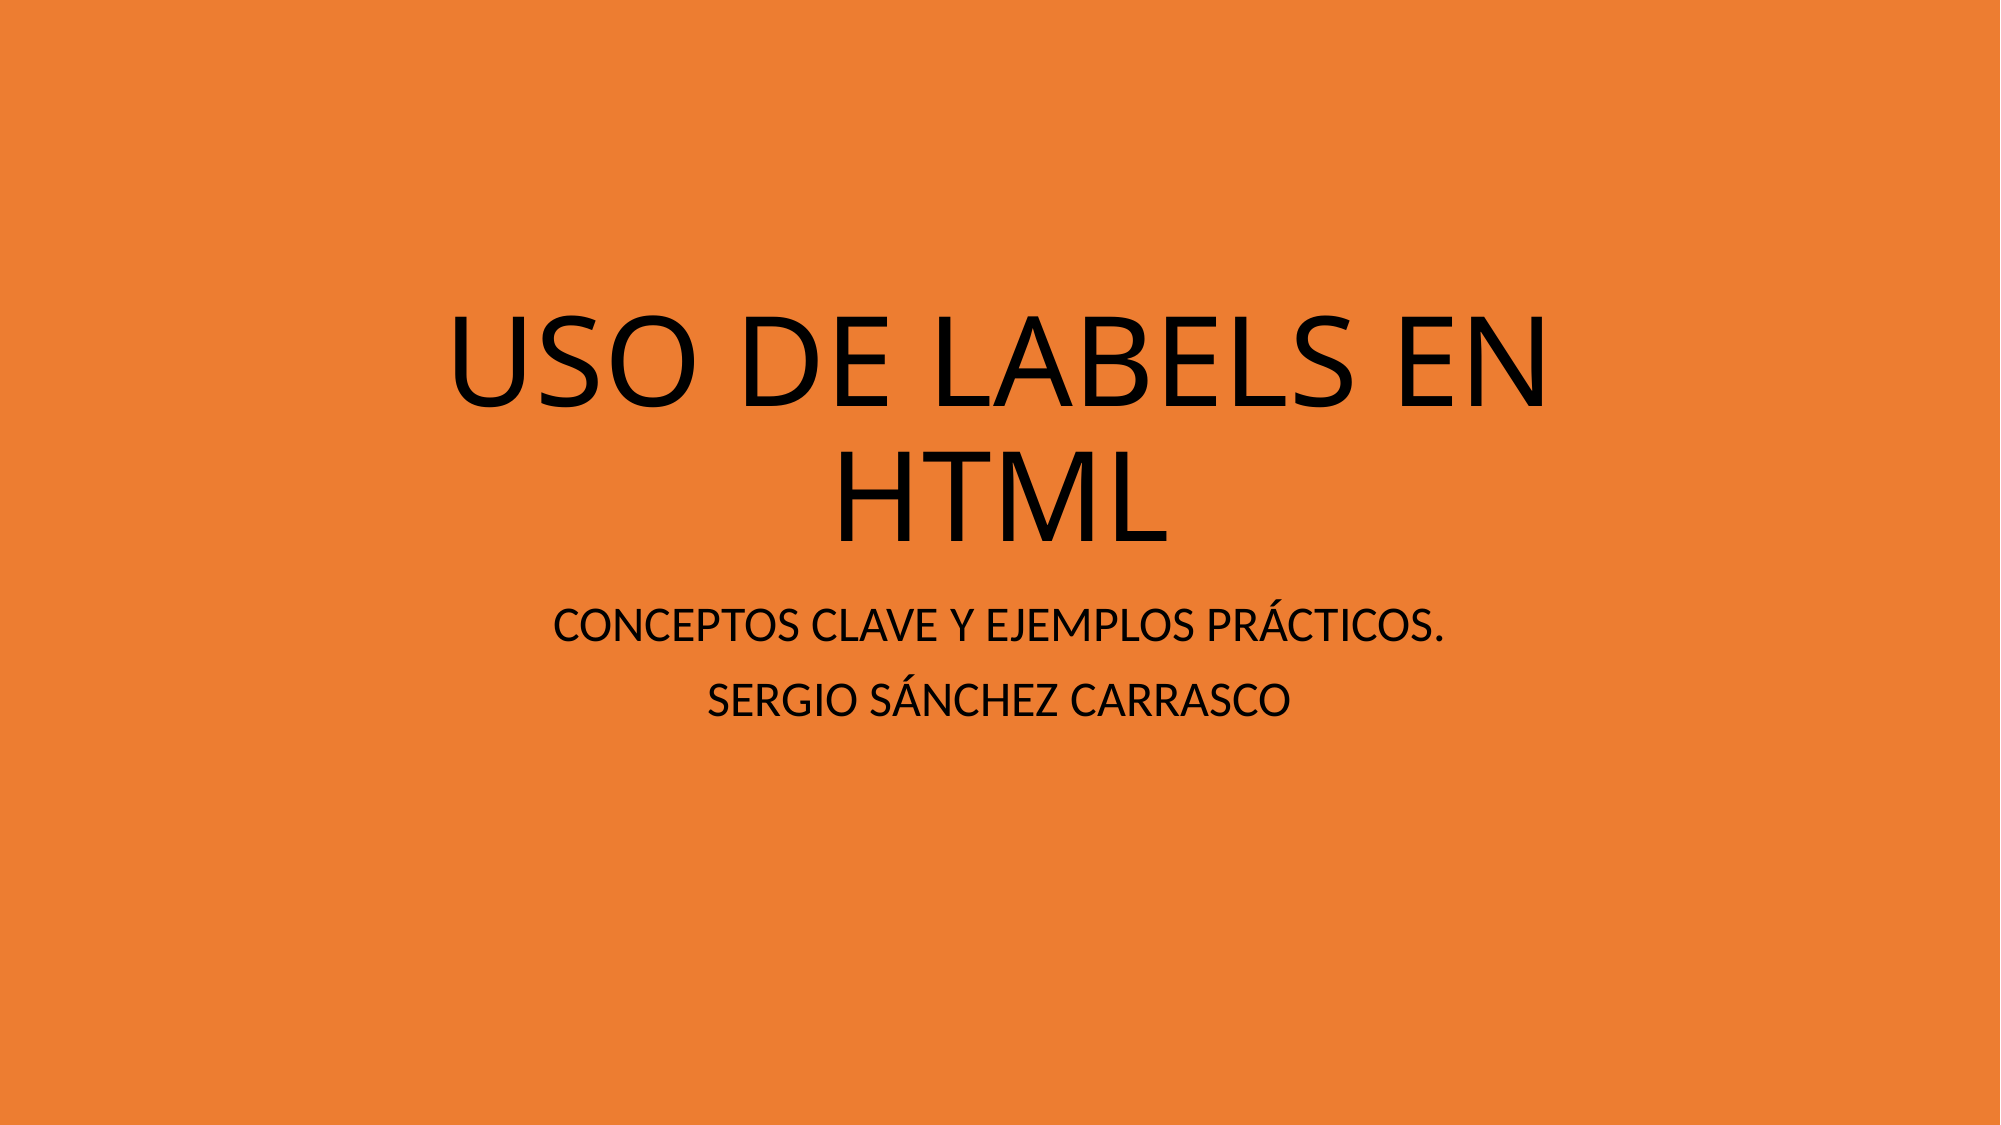

# USO DE LABELS EN HTML
CONCEPTOS CLAVE Y EJEMPLOS PRÁCTICOS.
SERGIO SÁNCHEZ CARRASCO